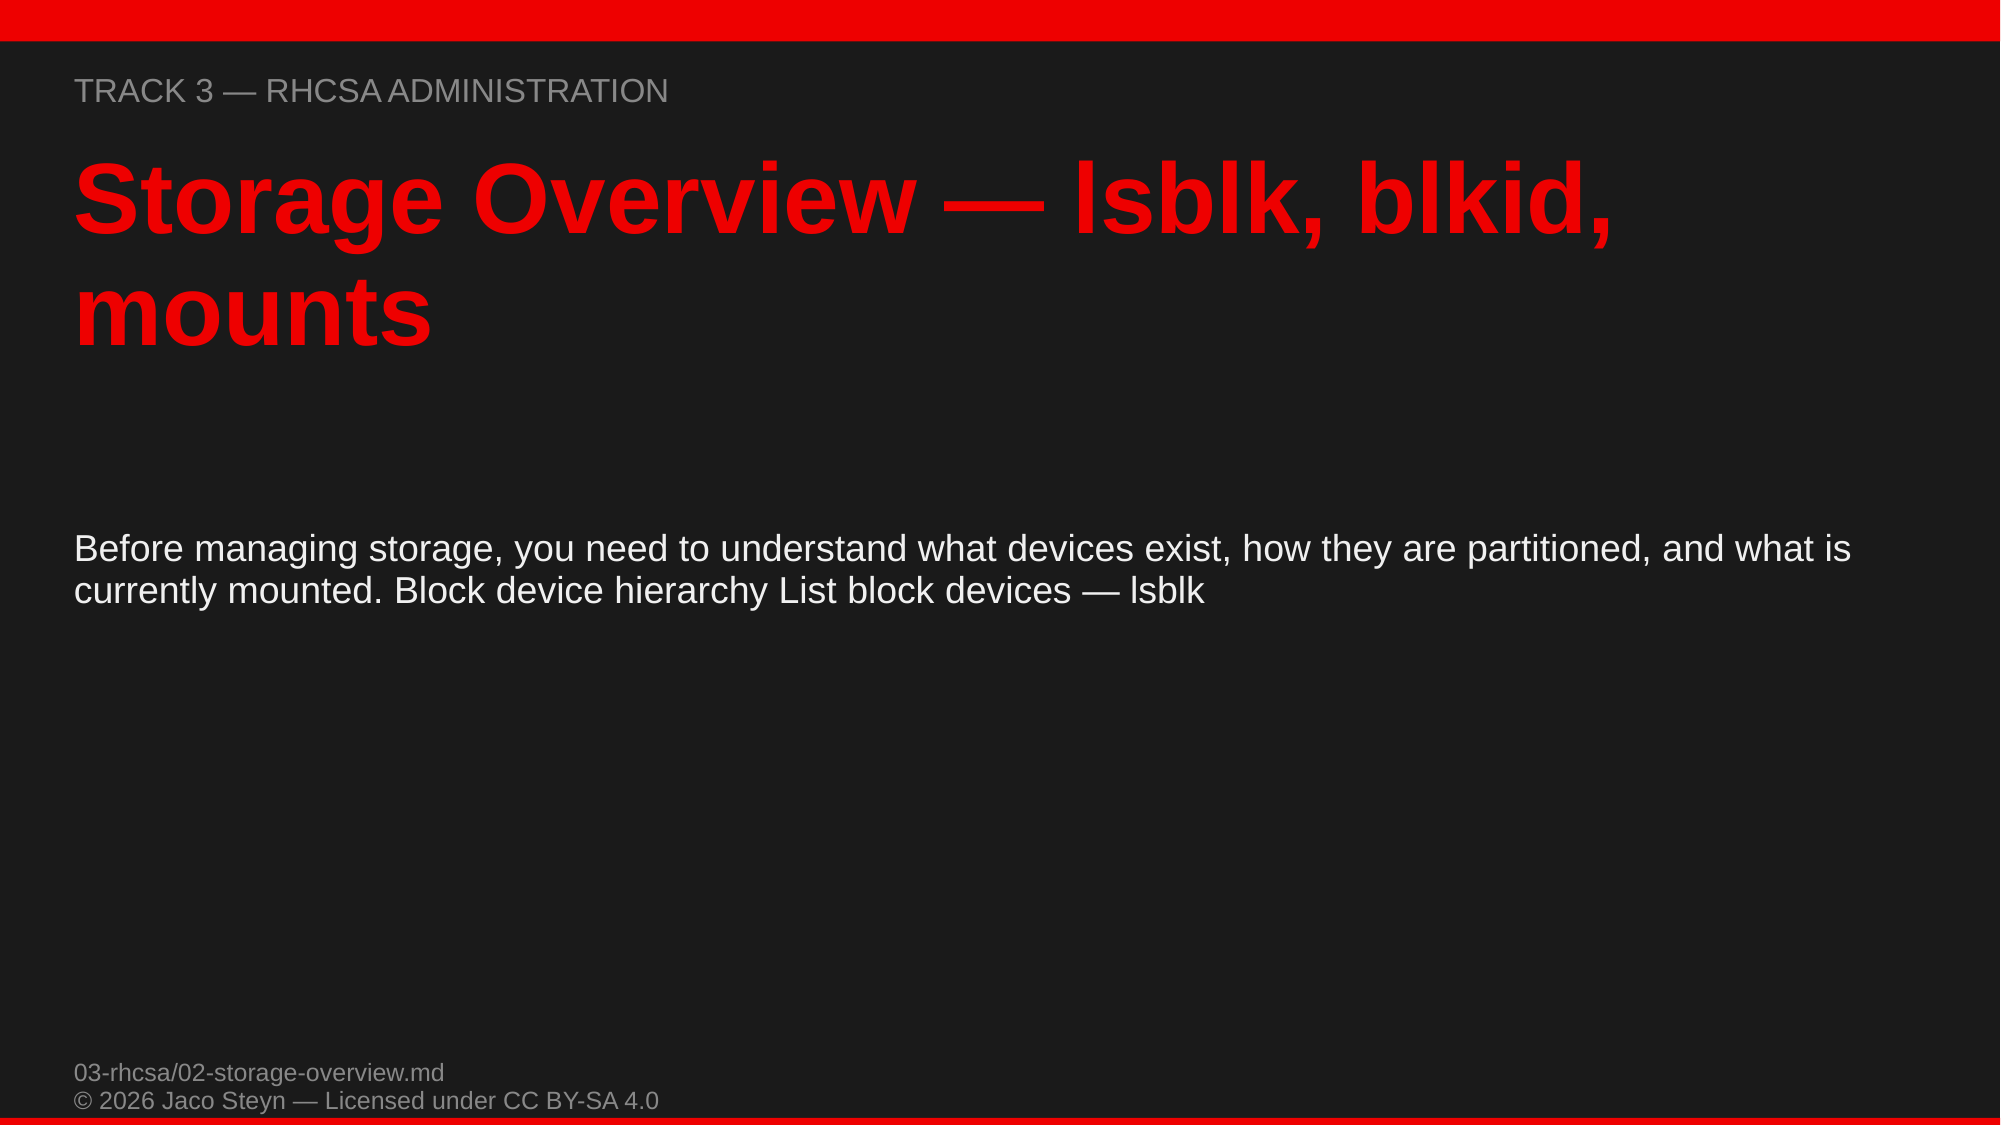

TRACK 3 — RHCSA ADMINISTRATION
Storage Overview — lsblk, blkid, mounts
Before managing storage, you need to understand what devices exist, how they are partitioned, and what is currently mounted. Block device hierarchy List block devices — lsblk
03-rhcsa/02-storage-overview.md
© 2026 Jaco Steyn — Licensed under CC BY-SA 4.0